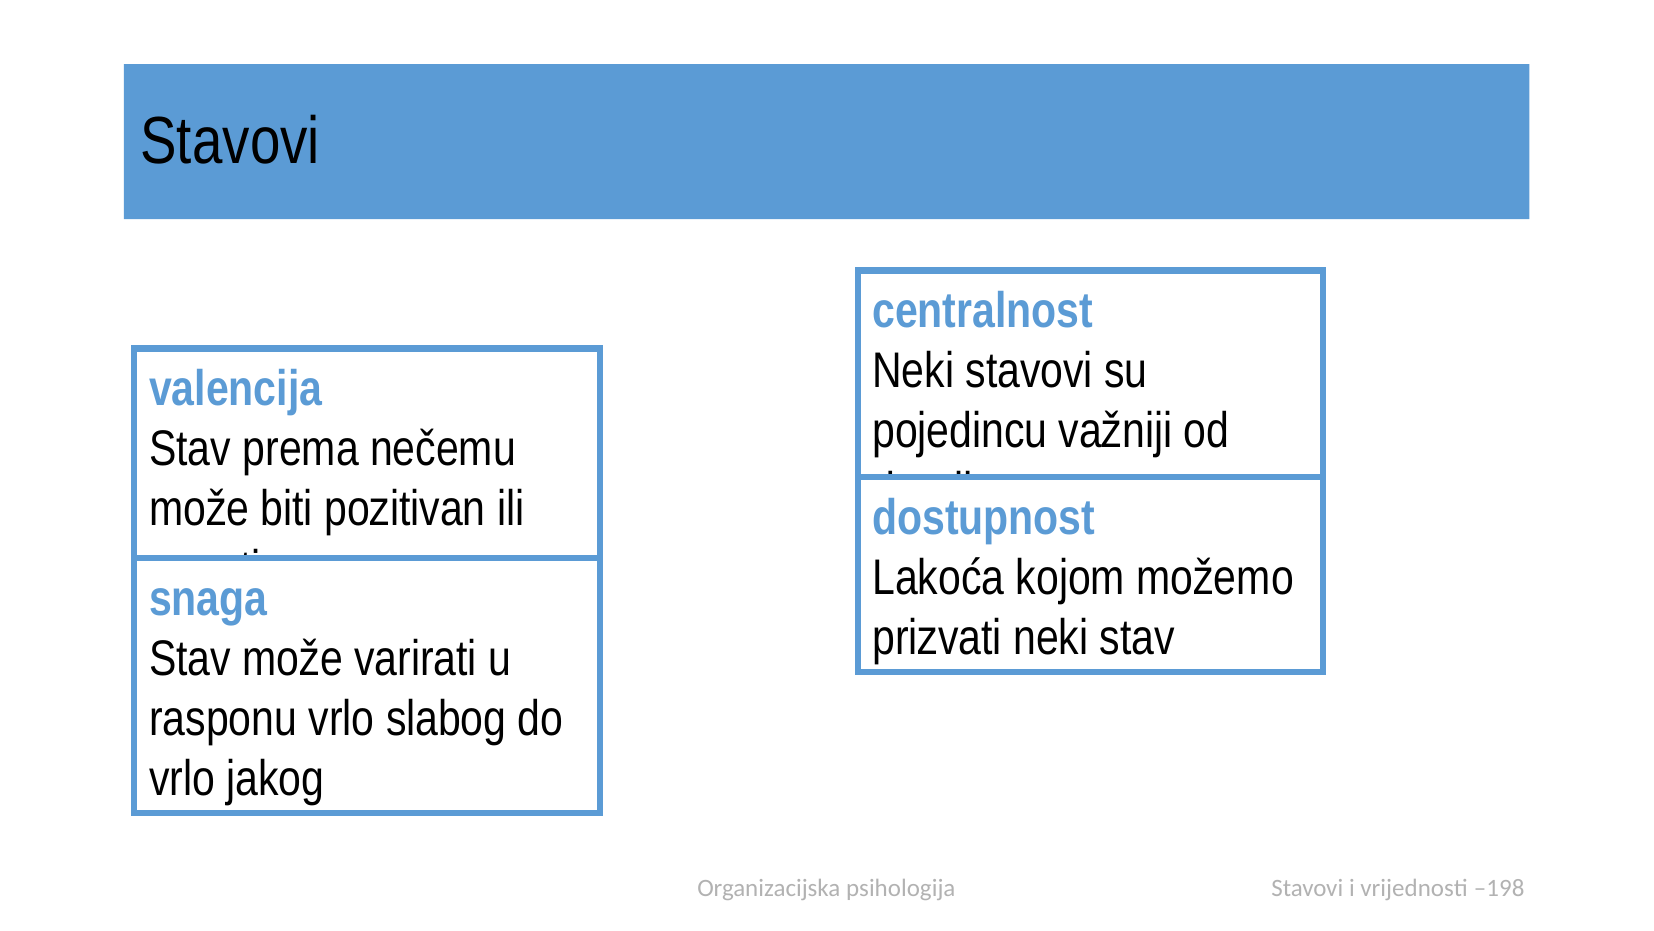

# Stavovi
centralnost
Neki stavovi su pojedincu važniji od drugih
valencija
Stav prema nečemu može biti pozitivan ili negativan
dostupnost
Lakoća kojom možemo prizvati neki stav
snaga
Stav može varirati u rasponu vrlo slabog do vrlo jakog
Organizacijska psihologija
Stavovi i vrijednosti –